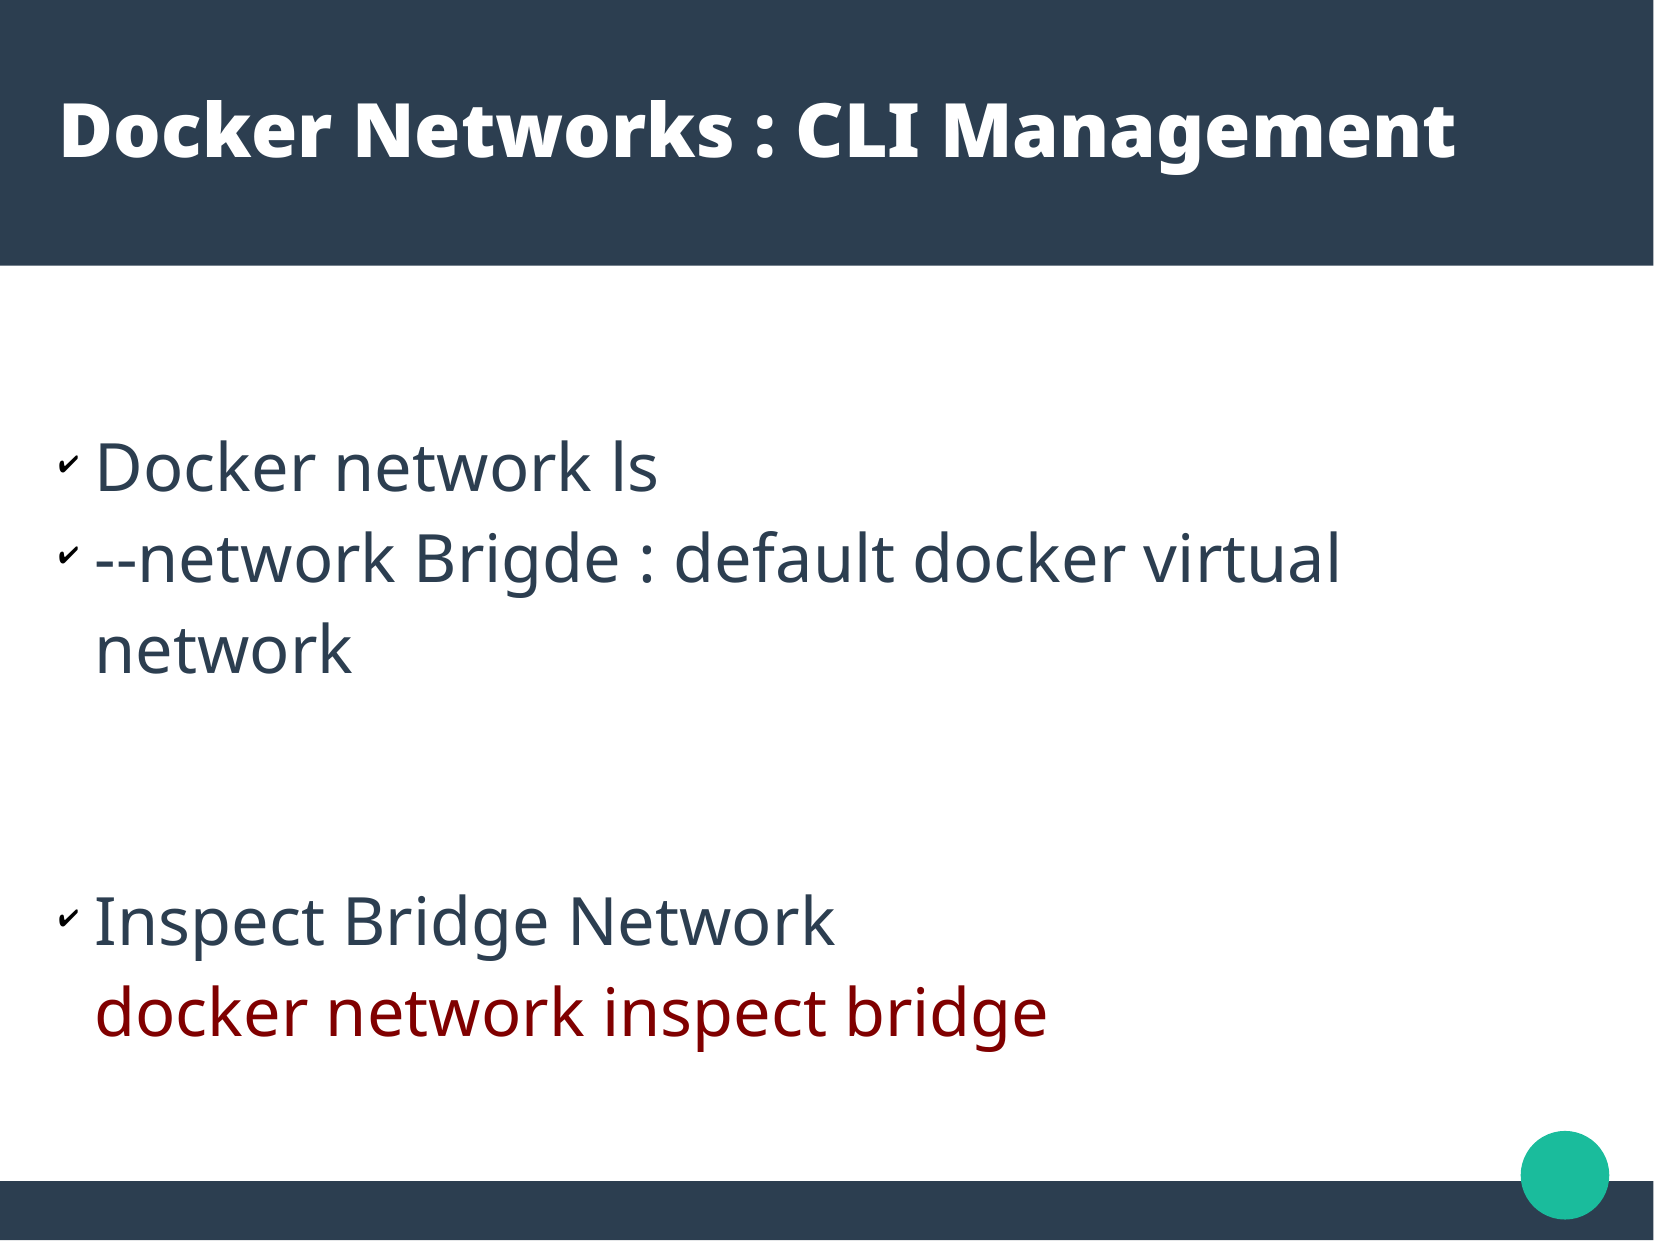

# Docker Networks : CLI Management
Docker network ls
--network Brigde : default docker virtual network
Inspect Bridge Network
docker network inspect bridge